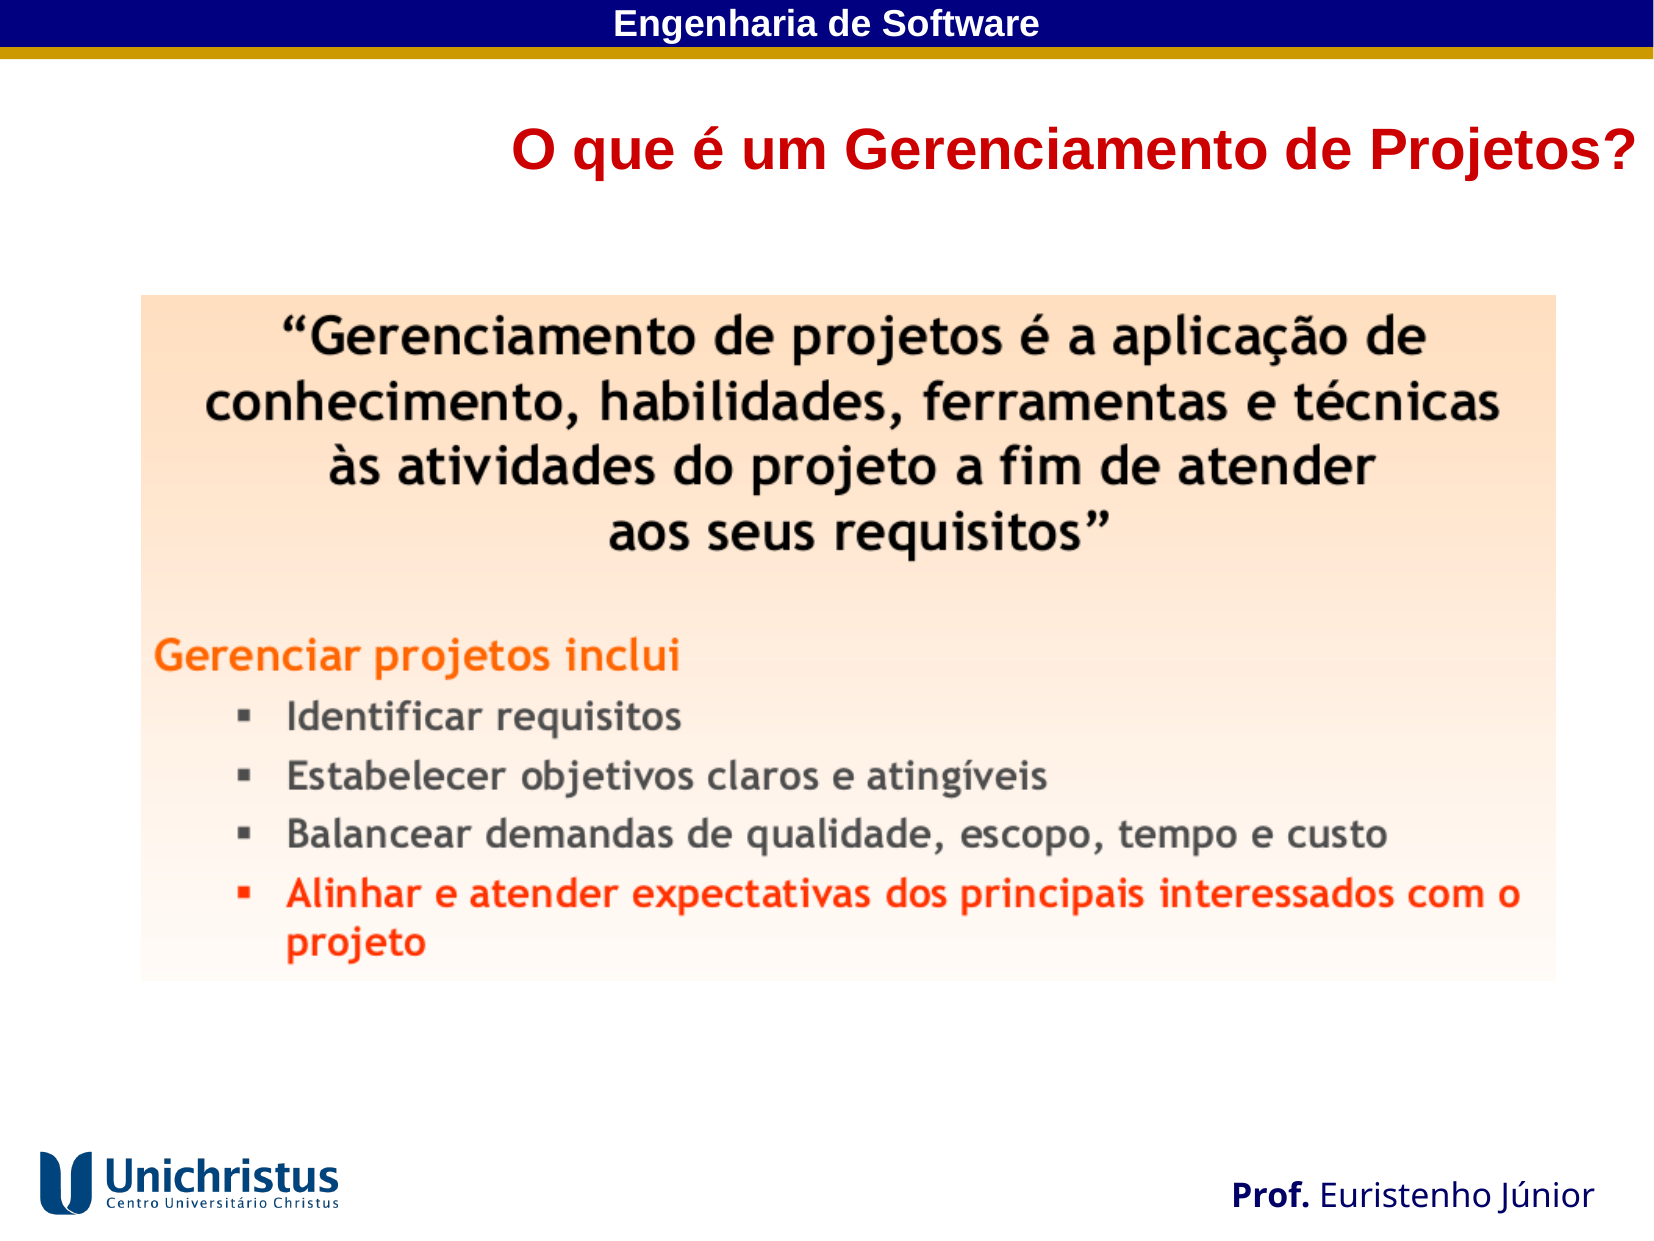

Engenharia de Software
O que é um Gerenciamento de Projetos?
Prof. Euristenho Júnior